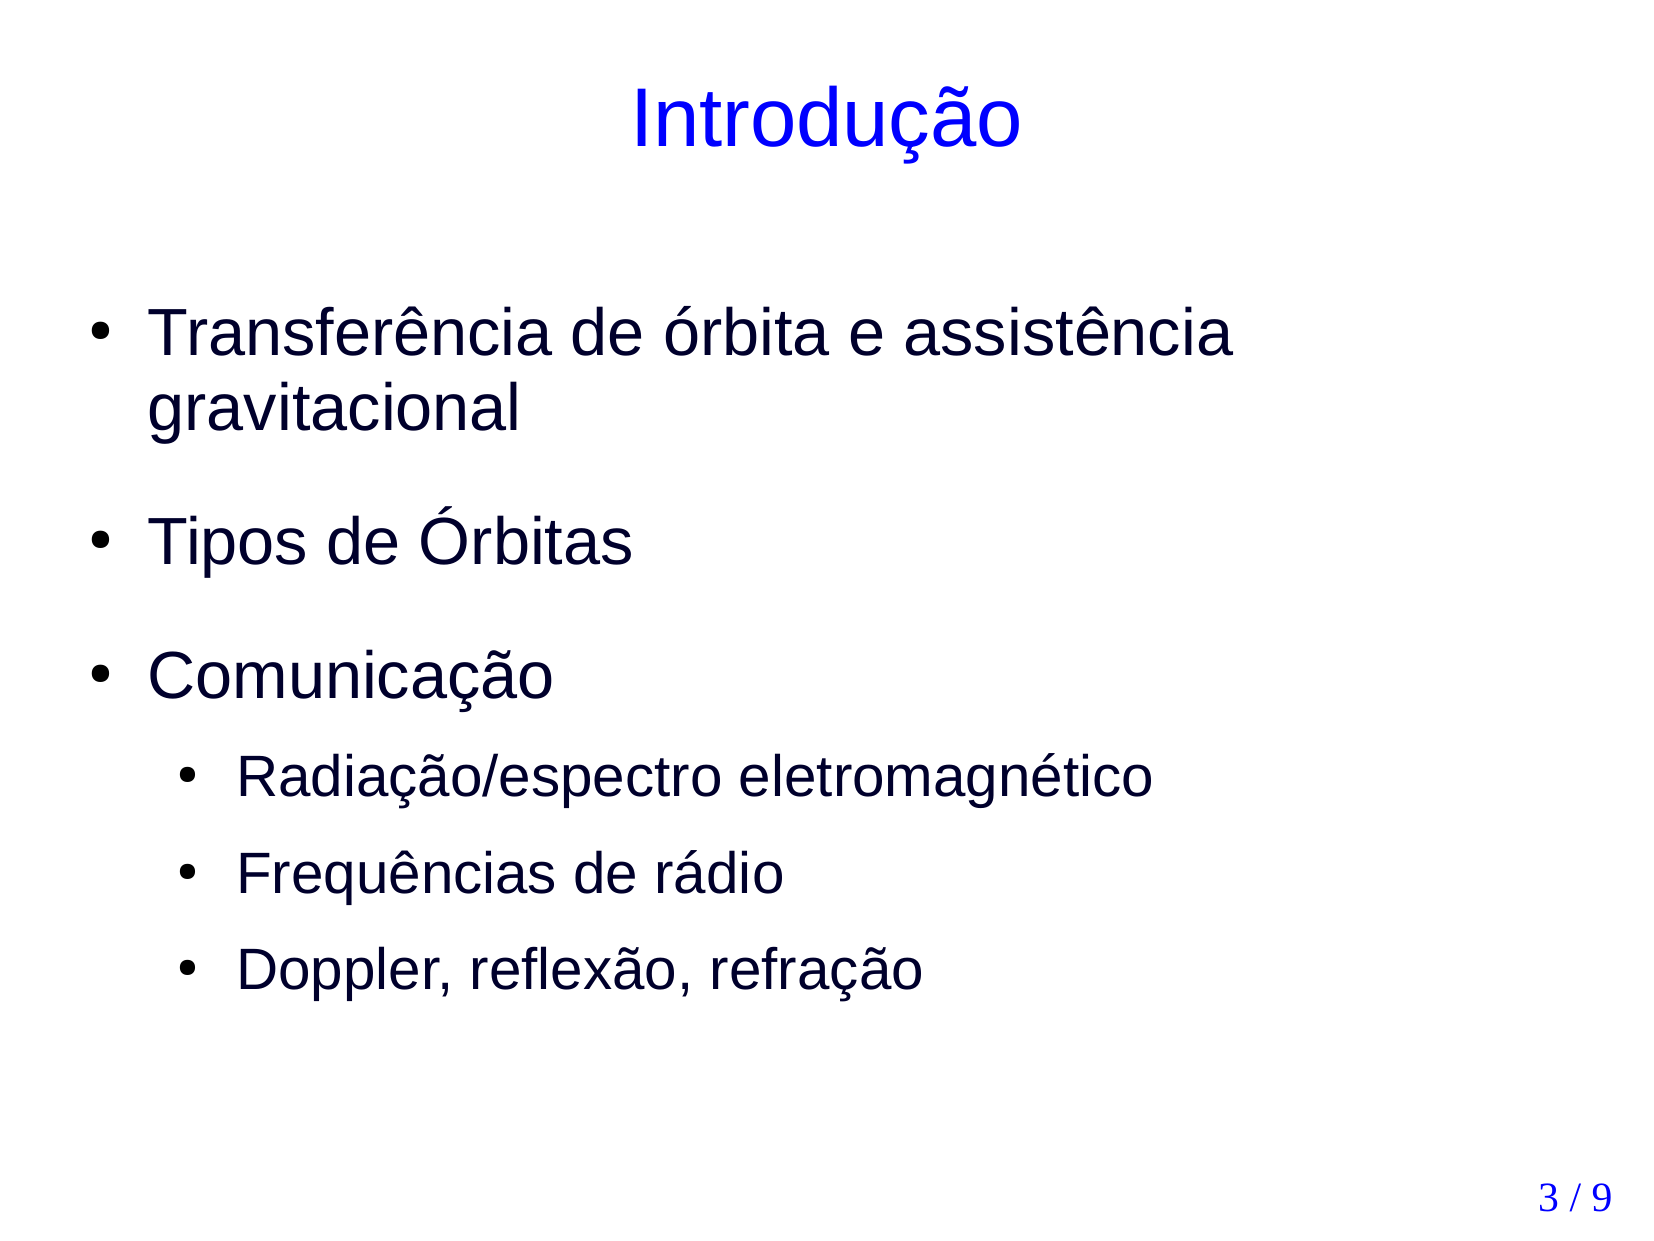

# Introdução
Transferência de órbita e assistência gravitacional
Tipos de Órbitas
Comunicação
Radiação/espectro eletromagnético
Frequências de rádio
Doppler, reflexão, refração
3